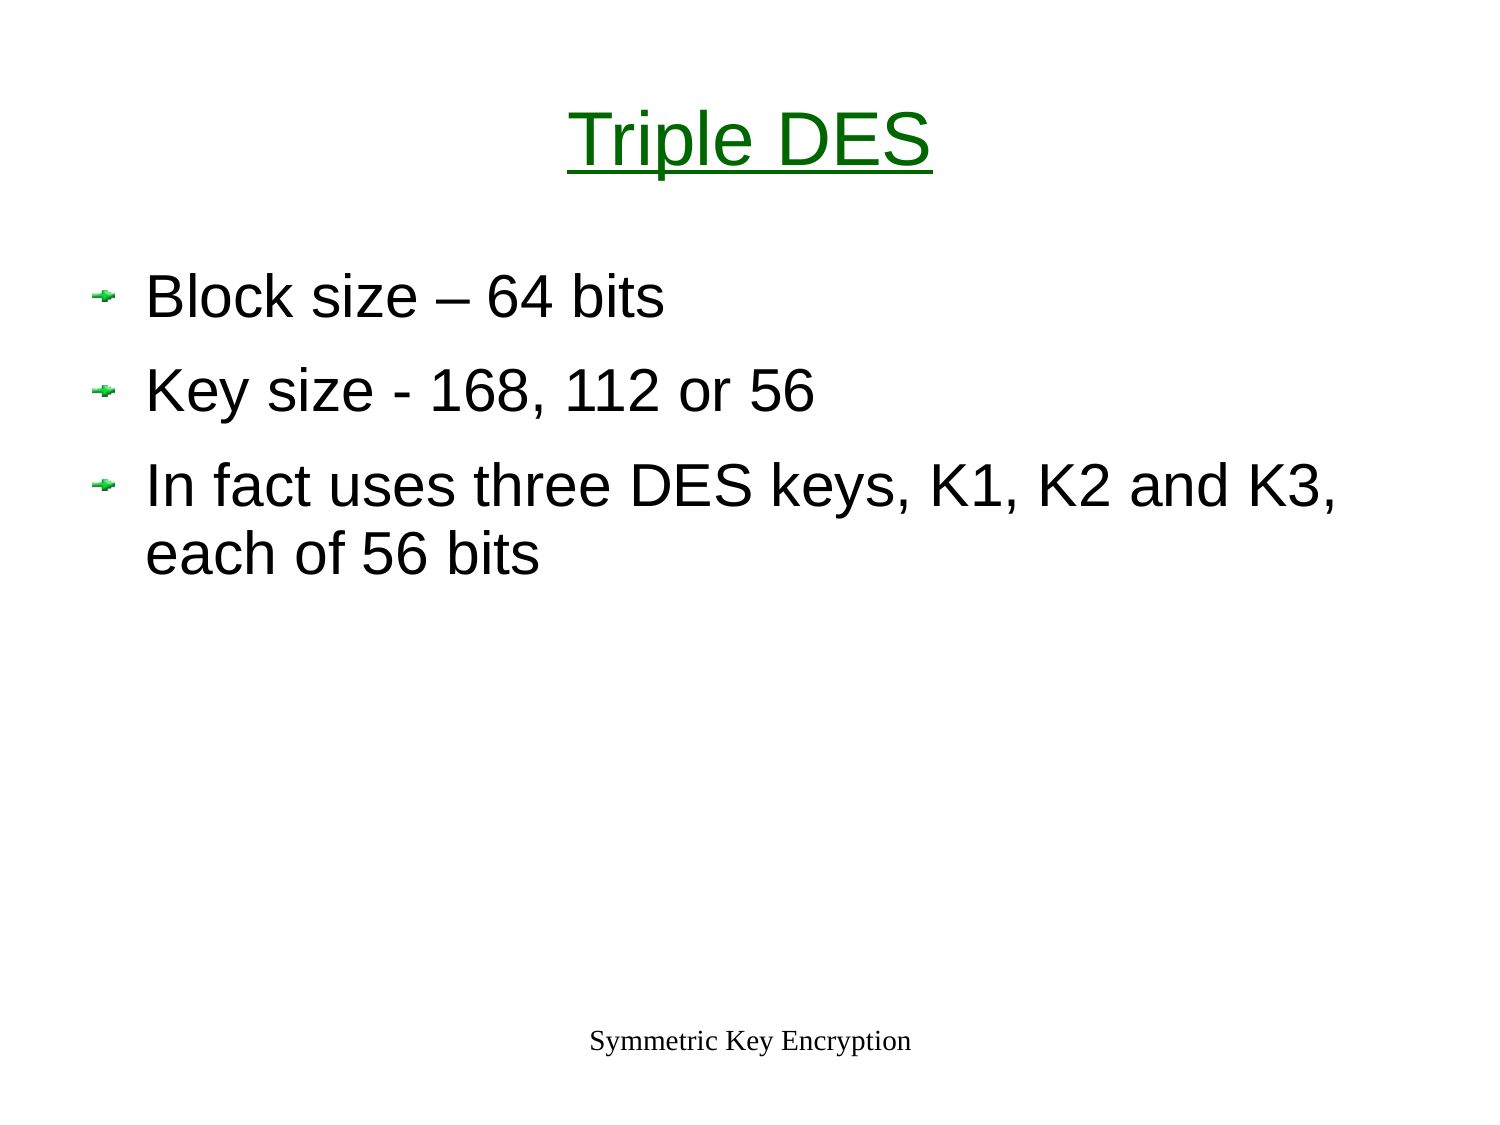

# Triple DES
Block size – 64 bits
Key size - 168, 112 or 56
In fact uses three DES keys, K1, K2 and K3, each of 56 bits
Symmetric Key Encryption